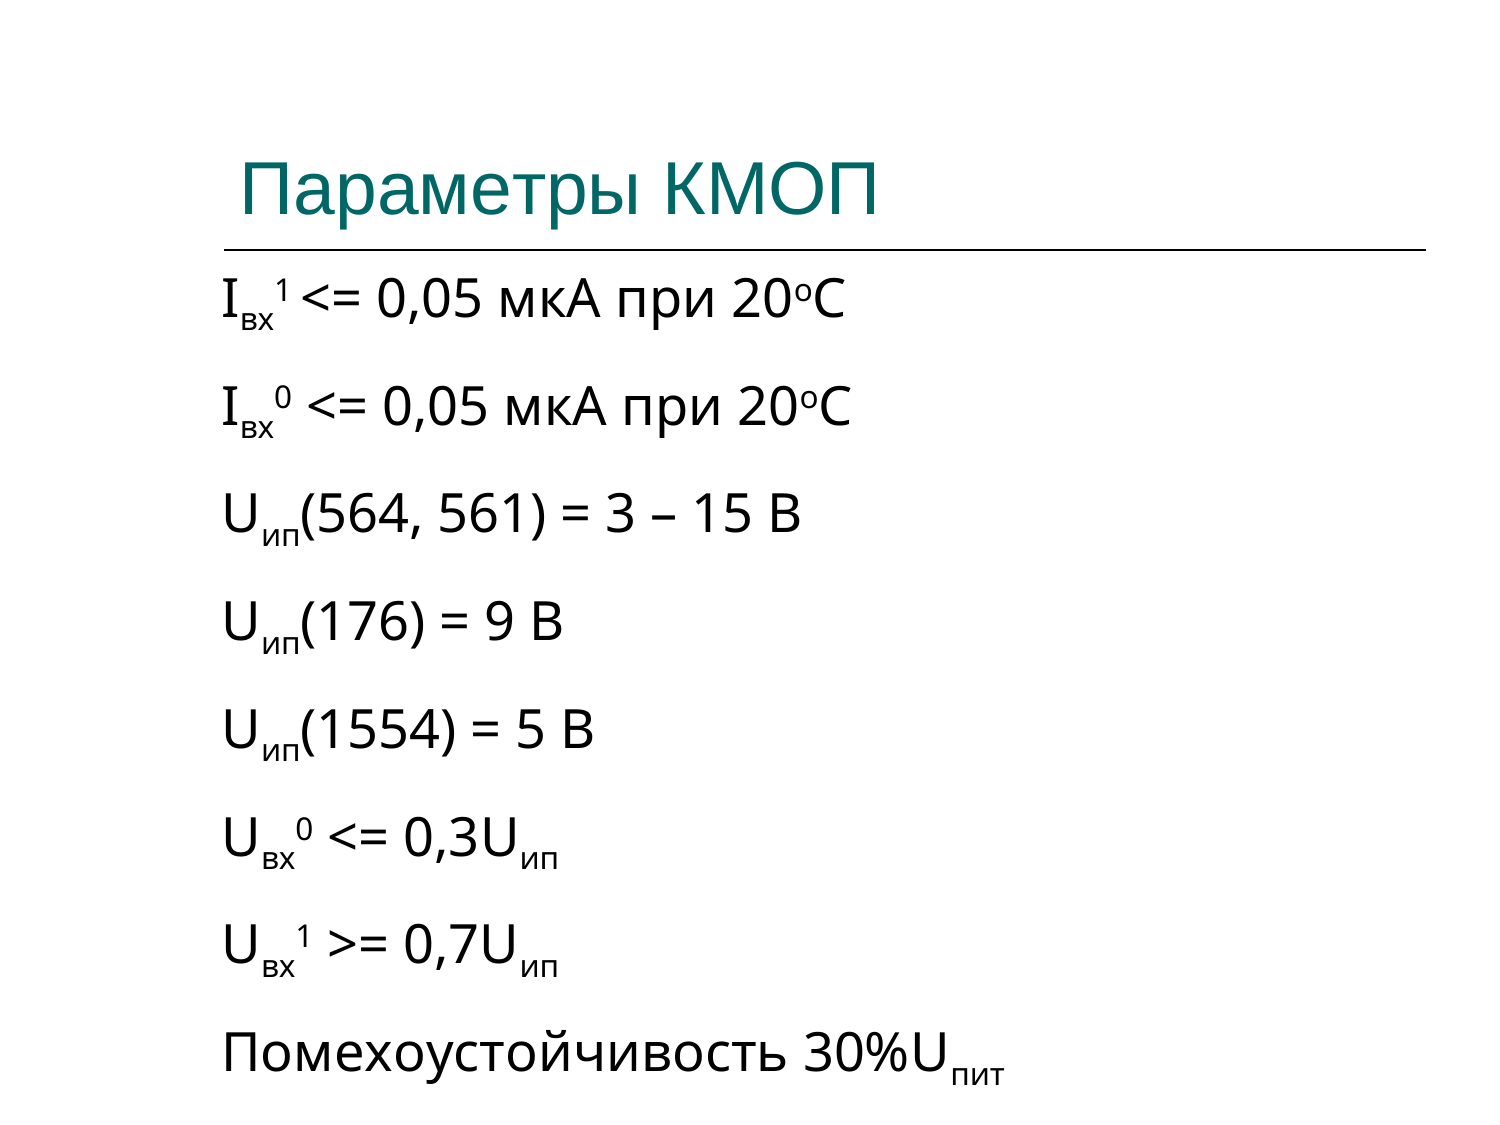

# Параметры КМОП
Iвх1 <= 0,05 мкА при 20oС
Iвх0 <= 0,05 мкА при 20оС
Uип(564, 561) = 3 – 15 В
Uип(176) = 9 В
Uип(1554) = 5 В
Uвх0 <= 0,3Uип
Uвх1 >= 0,7Uип
Помехоустойчивость 30%Uпит